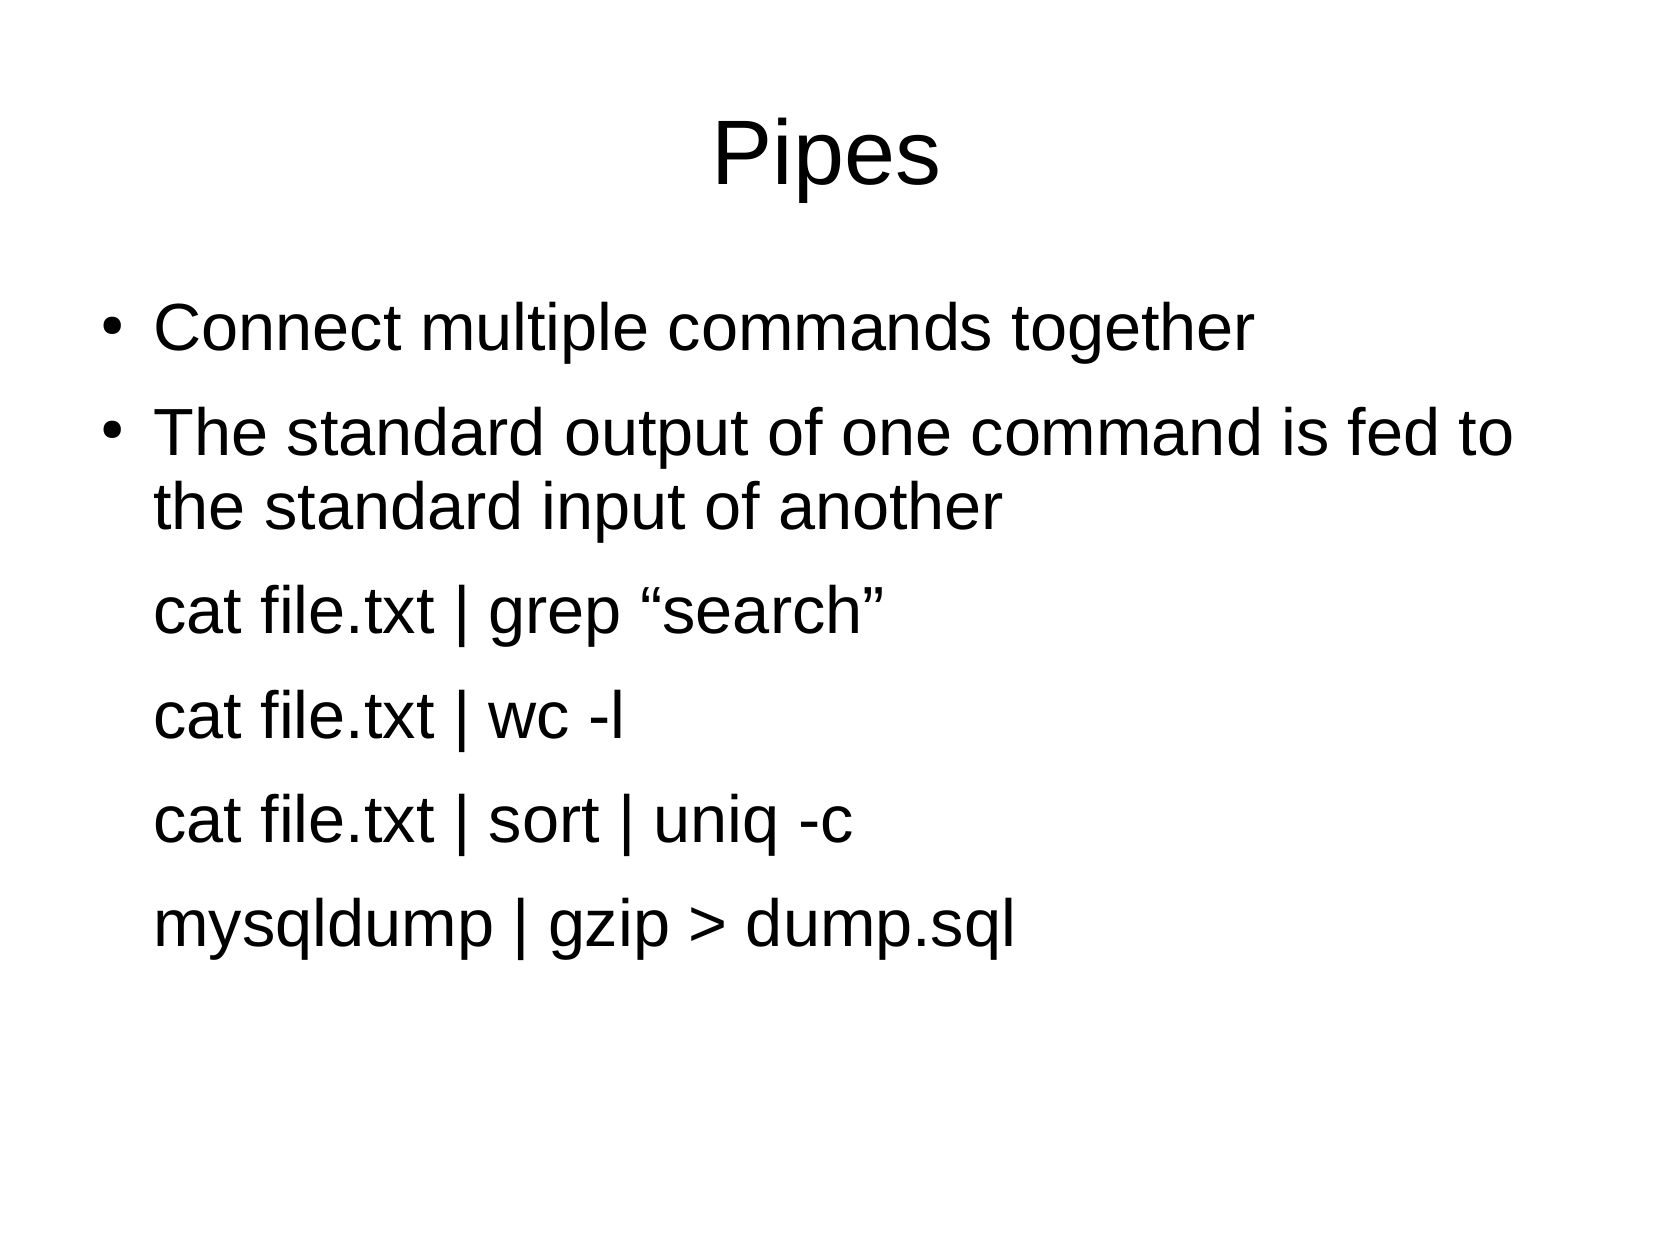

# Pipes
Connect multiple commands together
The standard output of one command is fed to the standard input of another
cat file.txt | grep “search”
cat file.txt | wc -l
cat file.txt | sort | uniq -c
mysqldump | gzip > dump.sql